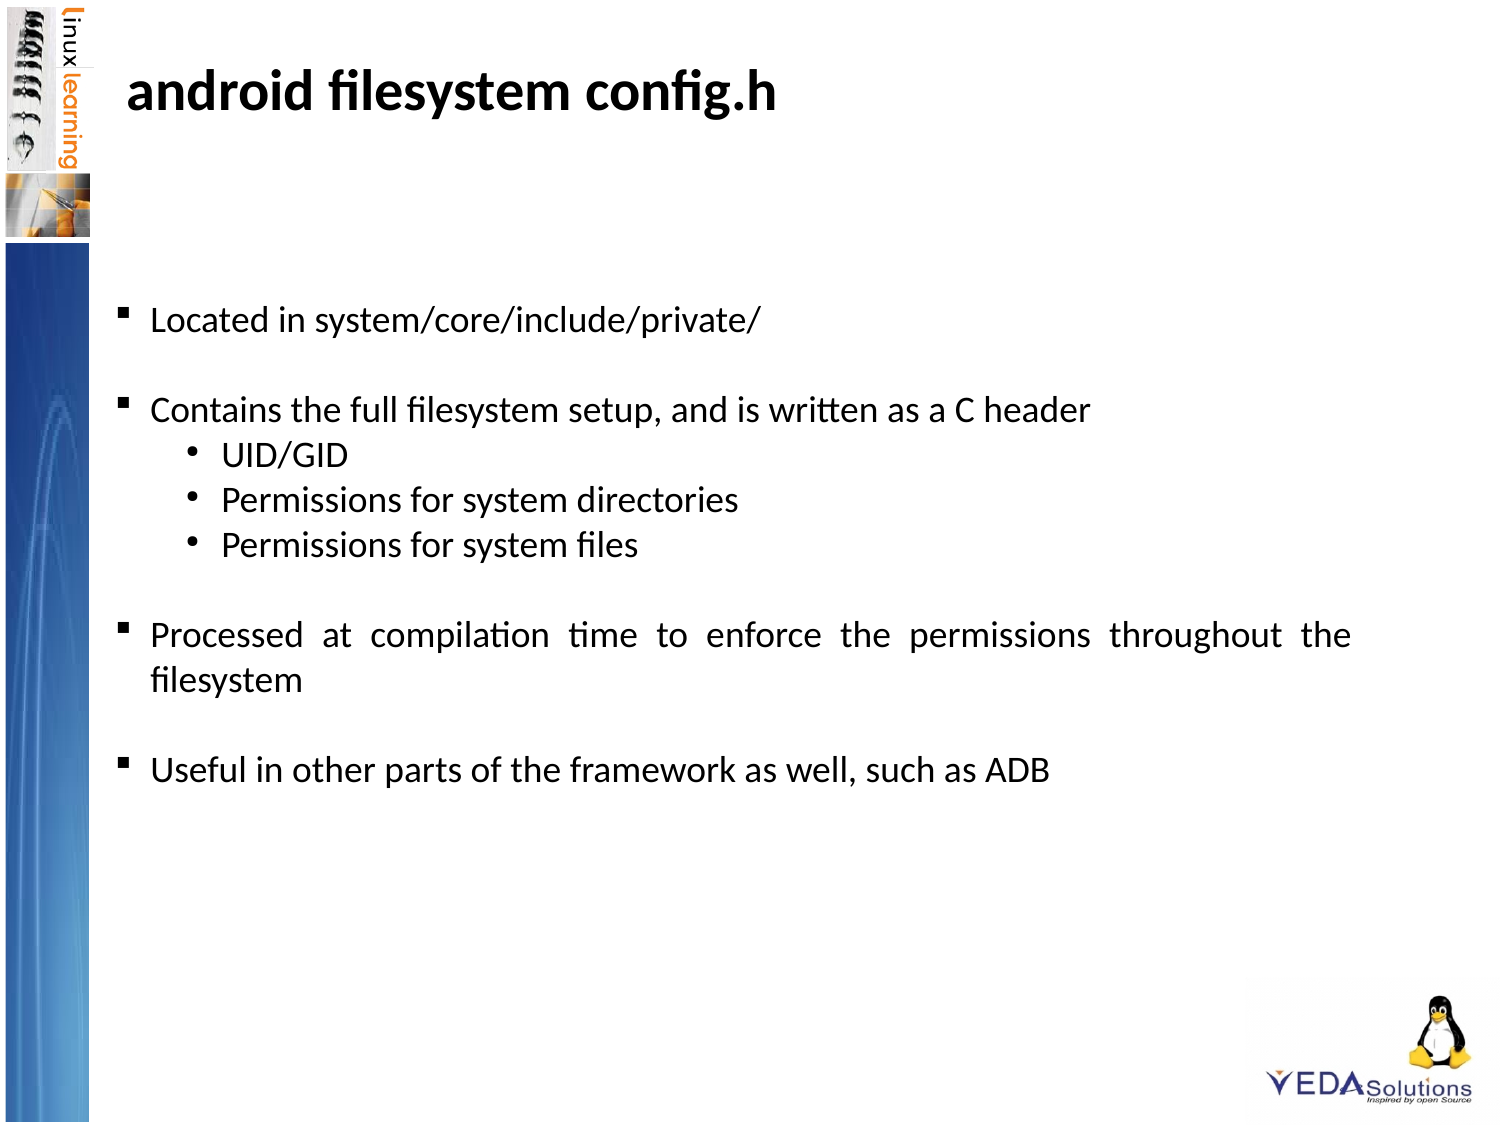

android filesystem config.h
Located in system/core/include/private/
Contains the full filesystem setup, and is written as a C header
UID/GID
Permissions for system directories
Permissions for system files
Processed at compilation time to enforce the permissions throughout the filesystem
Useful in other parts of the framework as well, such as ADB